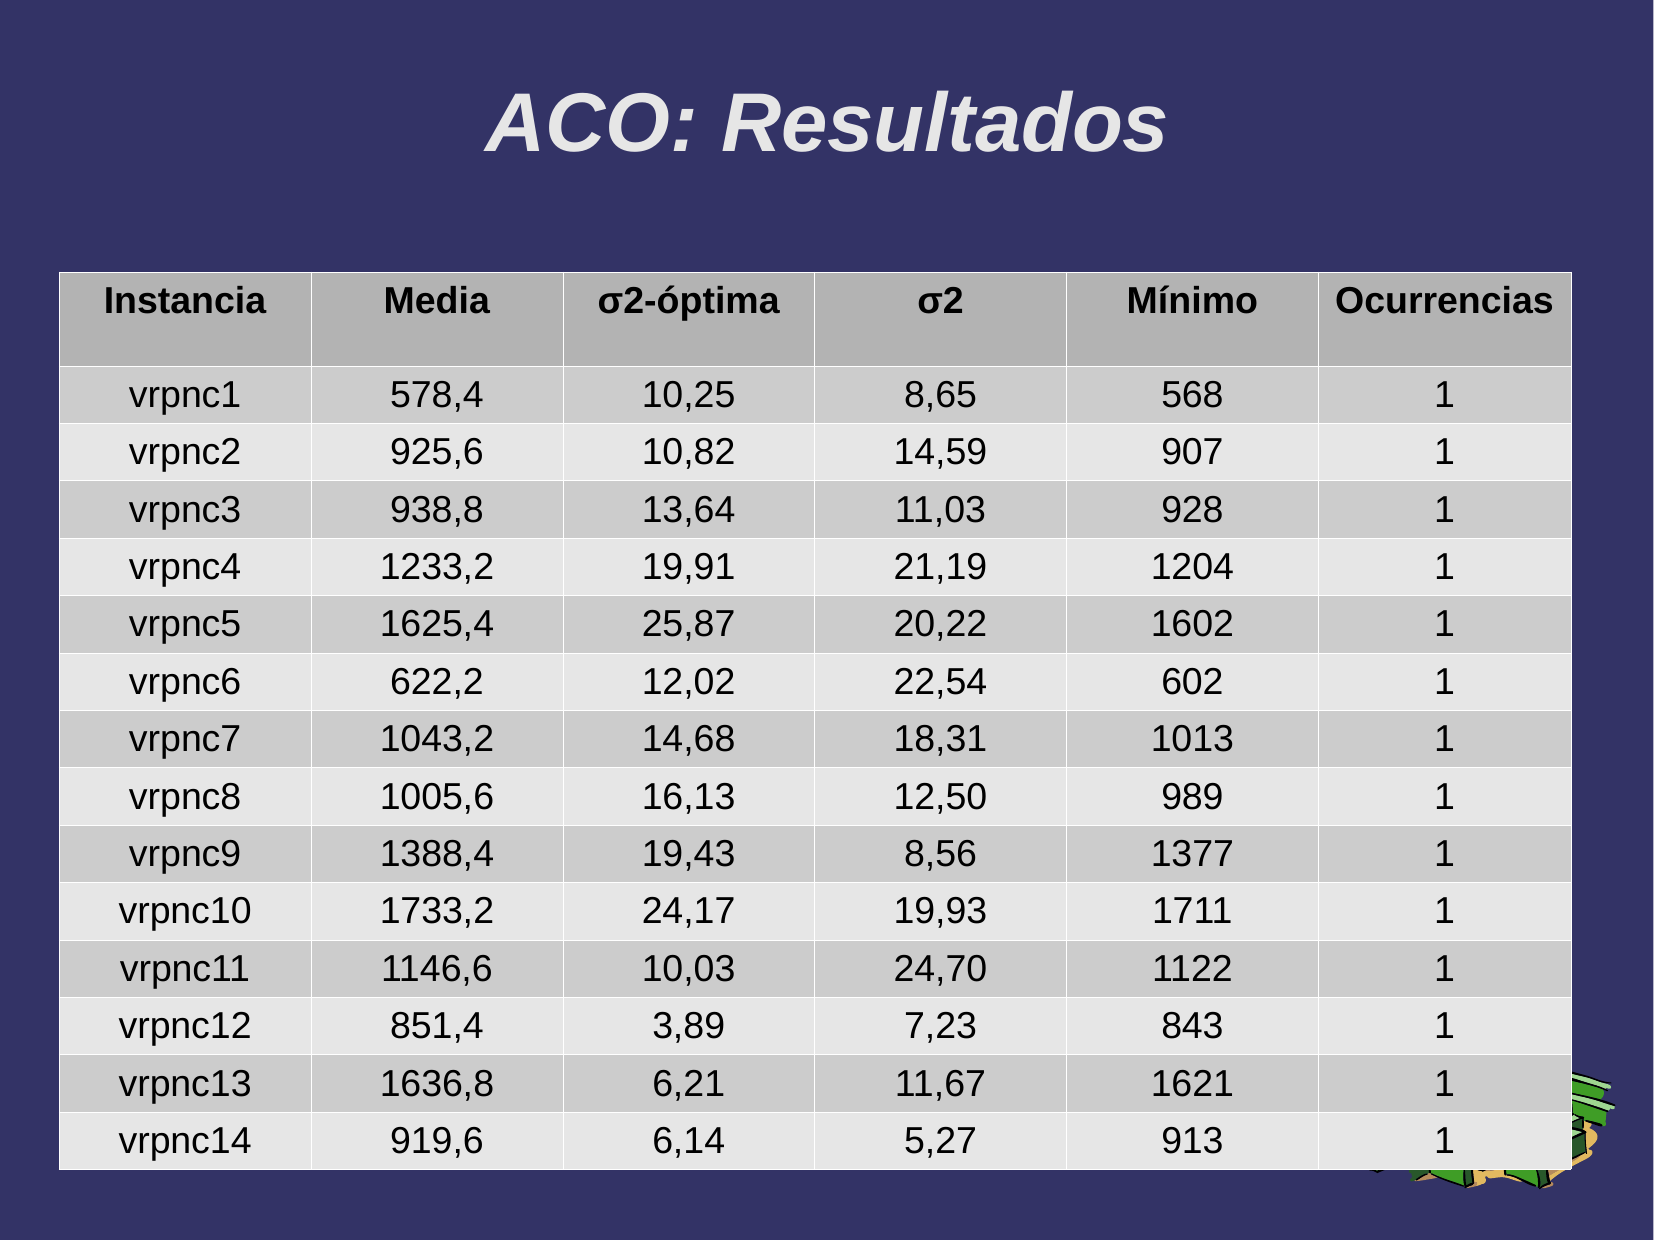

# ACO: Resultados
| Instancia | Media | σ2-óptima | σ2 | Mínimo | Ocurrencias |
| --- | --- | --- | --- | --- | --- |
| vrpnc1 | 578,4 | 10,25 | 8,65 | 568 | 1 |
| vrpnc2 | 925,6 | 10,82 | 14,59 | 907 | 1 |
| vrpnc3 | 938,8 | 13,64 | 11,03 | 928 | 1 |
| vrpnc4 | 1233,2 | 19,91 | 21,19 | 1204 | 1 |
| vrpnc5 | 1625,4 | 25,87 | 20,22 | 1602 | 1 |
| vrpnc6 | 622,2 | 12,02 | 22,54 | 602 | 1 |
| vrpnc7 | 1043,2 | 14,68 | 18,31 | 1013 | 1 |
| vrpnc8 | 1005,6 | 16,13 | 12,50 | 989 | 1 |
| vrpnc9 | 1388,4 | 19,43 | 8,56 | 1377 | 1 |
| vrpnc10 | 1733,2 | 24,17 | 19,93 | 1711 | 1 |
| vrpnc11 | 1146,6 | 10,03 | 24,70 | 1122 | 1 |
| vrpnc12 | 851,4 | 3,89 | 7,23 | 843 | 1 |
| vrpnc13 | 1636,8 | 6,21 | 11,67 | 1621 | 1 |
| vrpnc14 | 919,6 | 6,14 | 5,27 | 913 | 1 |